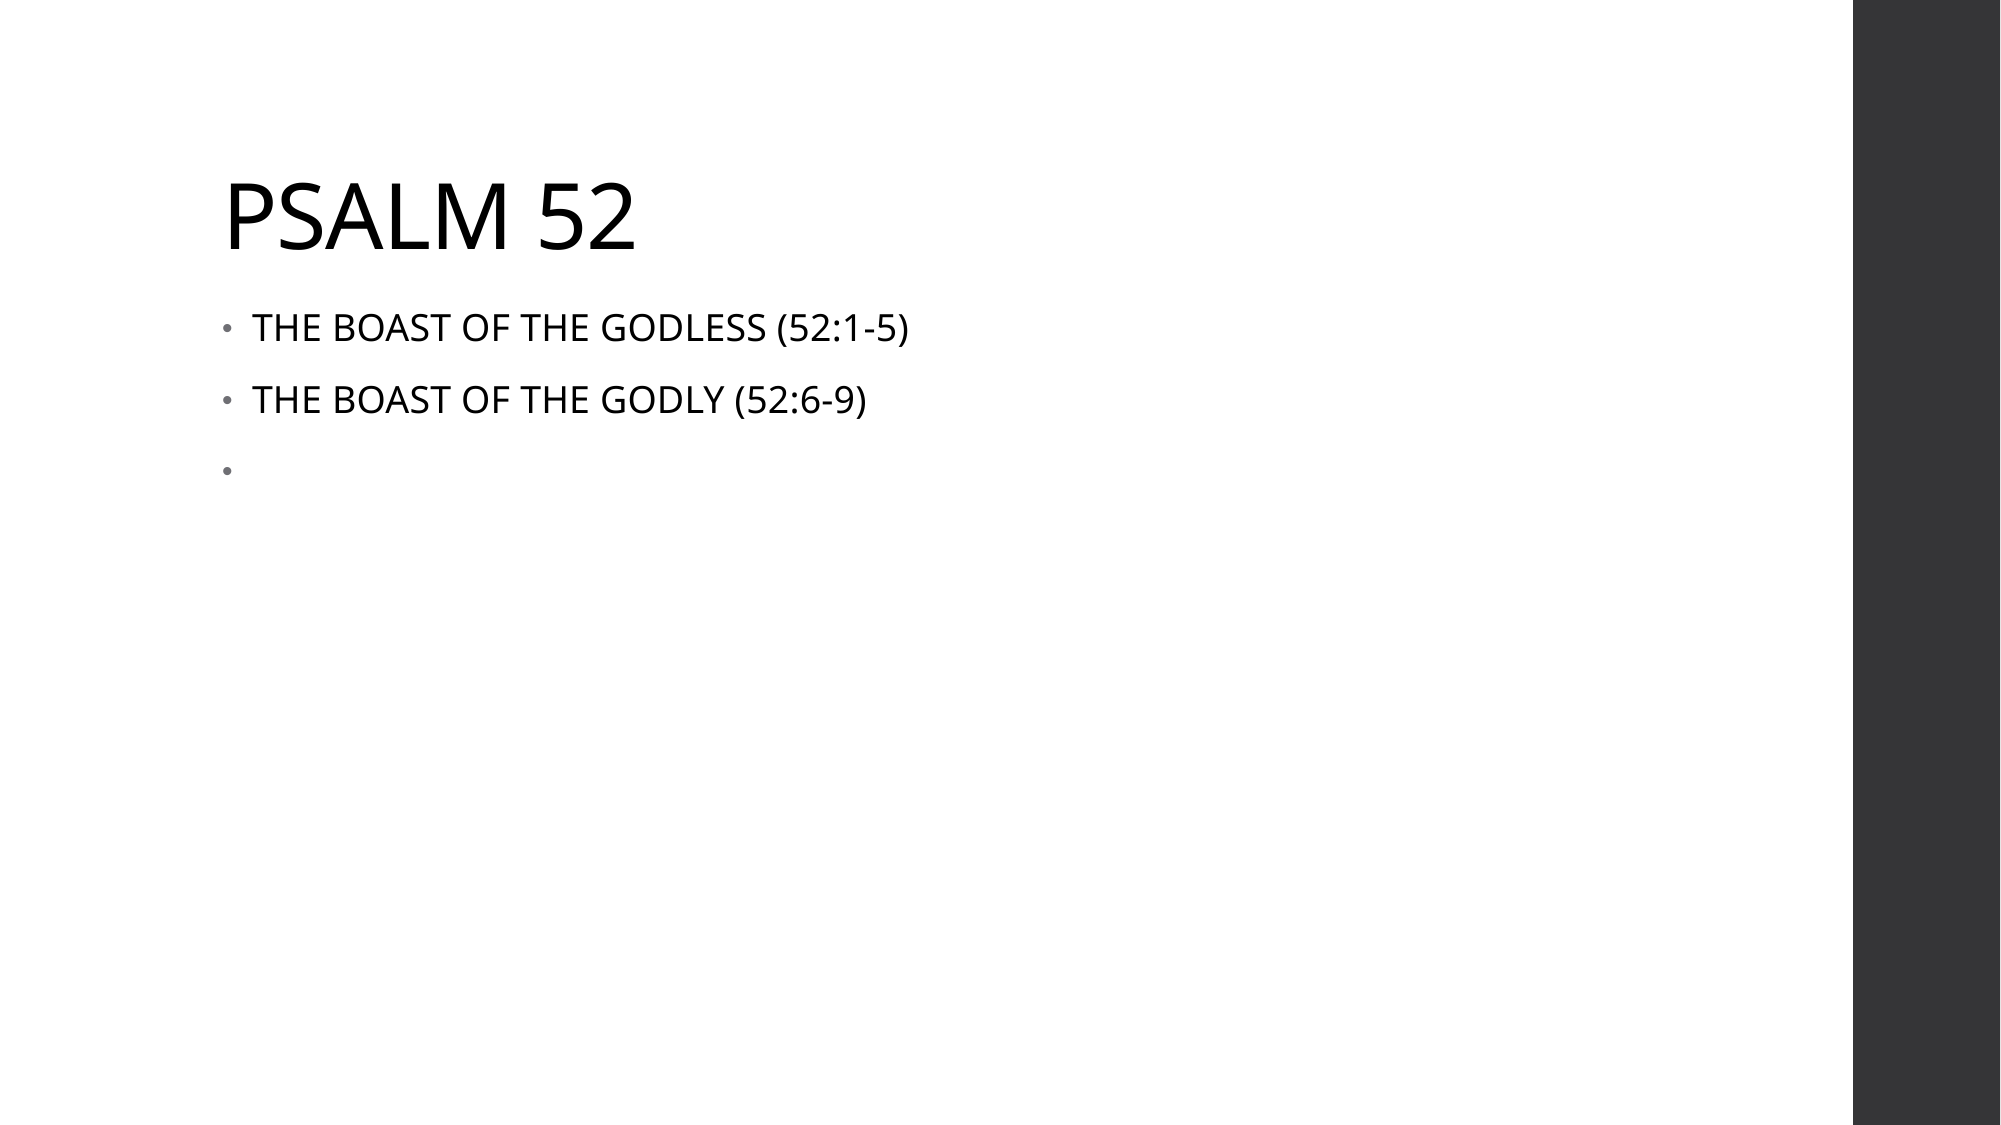

# PSALM 52
THE BOAST OF THE GODLESS (52:1-5)
THE BOAST OF THE GODLY (52:6-9)